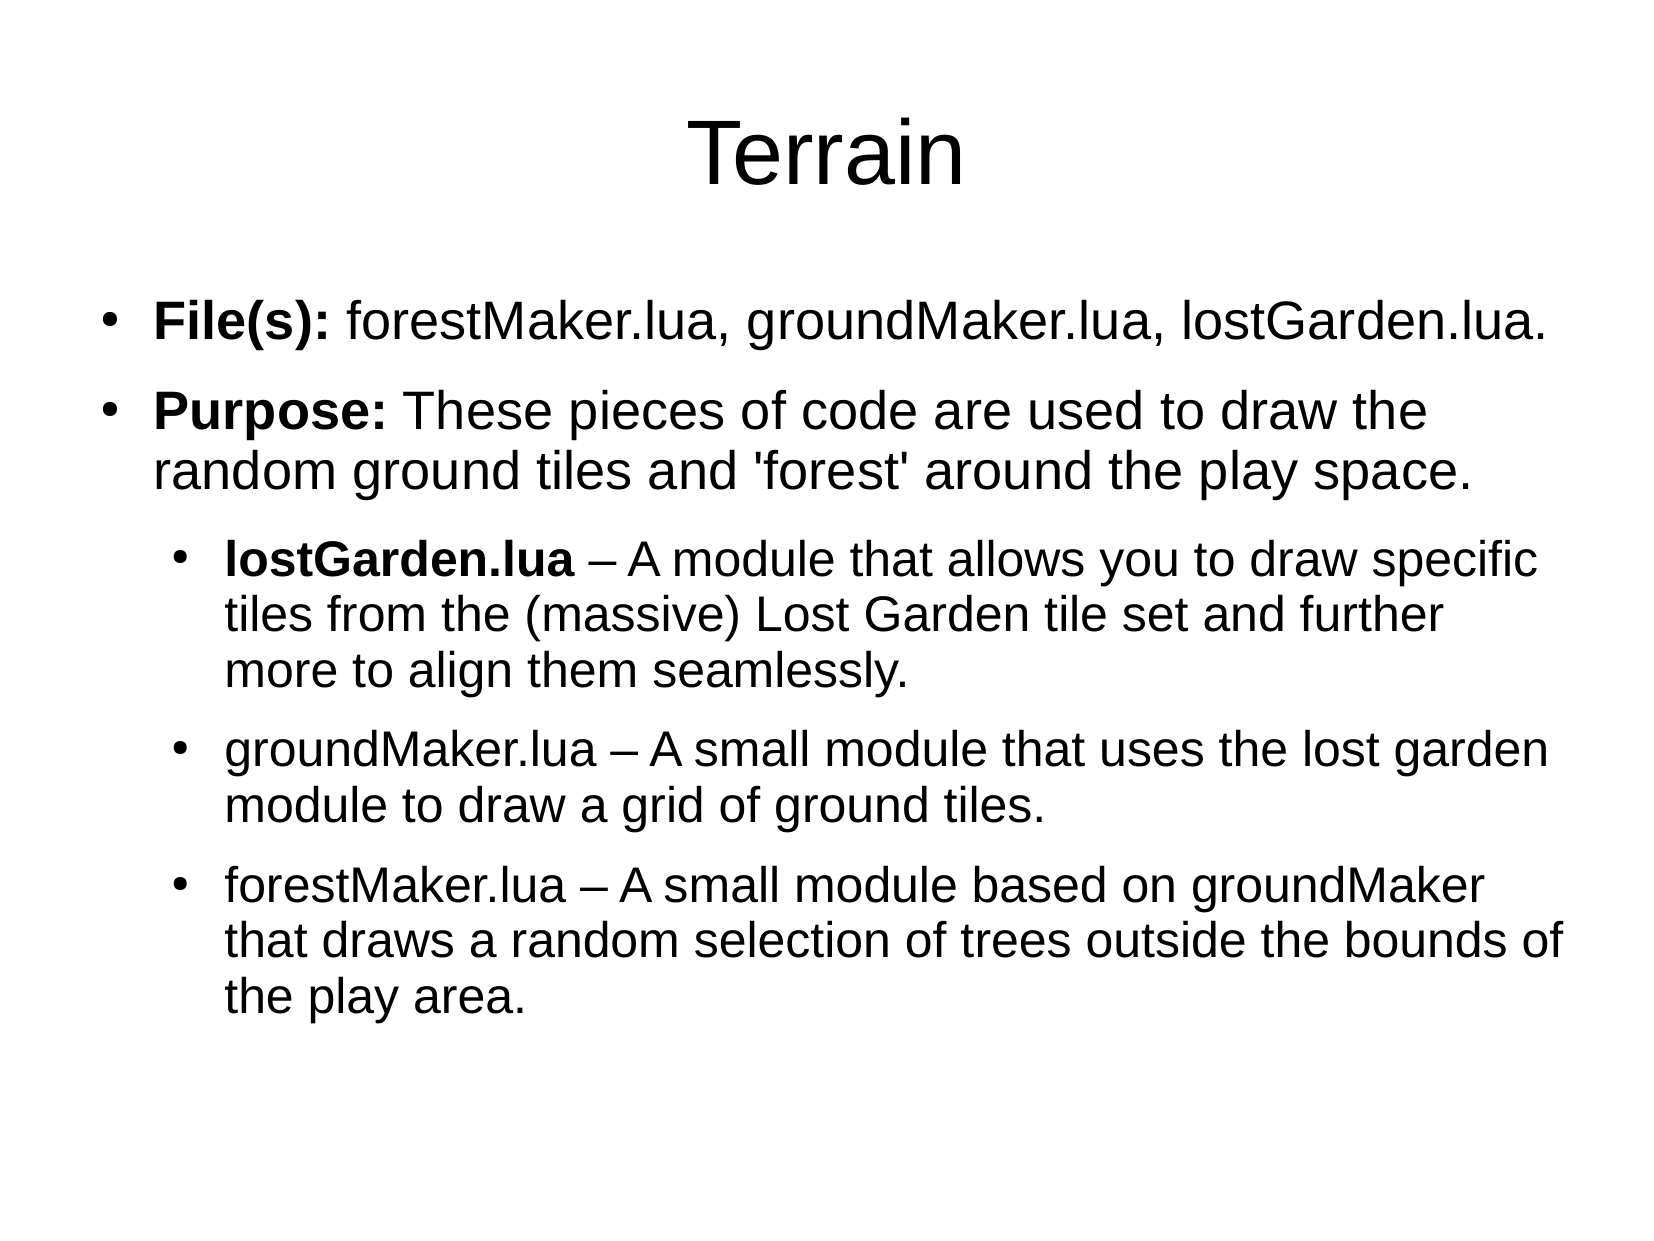

# Terrain
File(s): forestMaker.lua, groundMaker.lua, lostGarden.lua.
Purpose: These pieces of code are used to draw the random ground tiles and 'forest' around the play space.
lostGarden.lua – A module that allows you to draw specific tiles from the (massive) Lost Garden tile set and further more to align them seamlessly.
groundMaker.lua – A small module that uses the lost garden module to draw a grid of ground tiles.
forestMaker.lua – A small module based on groundMaker that draws a random selection of trees outside the bounds of the play area.